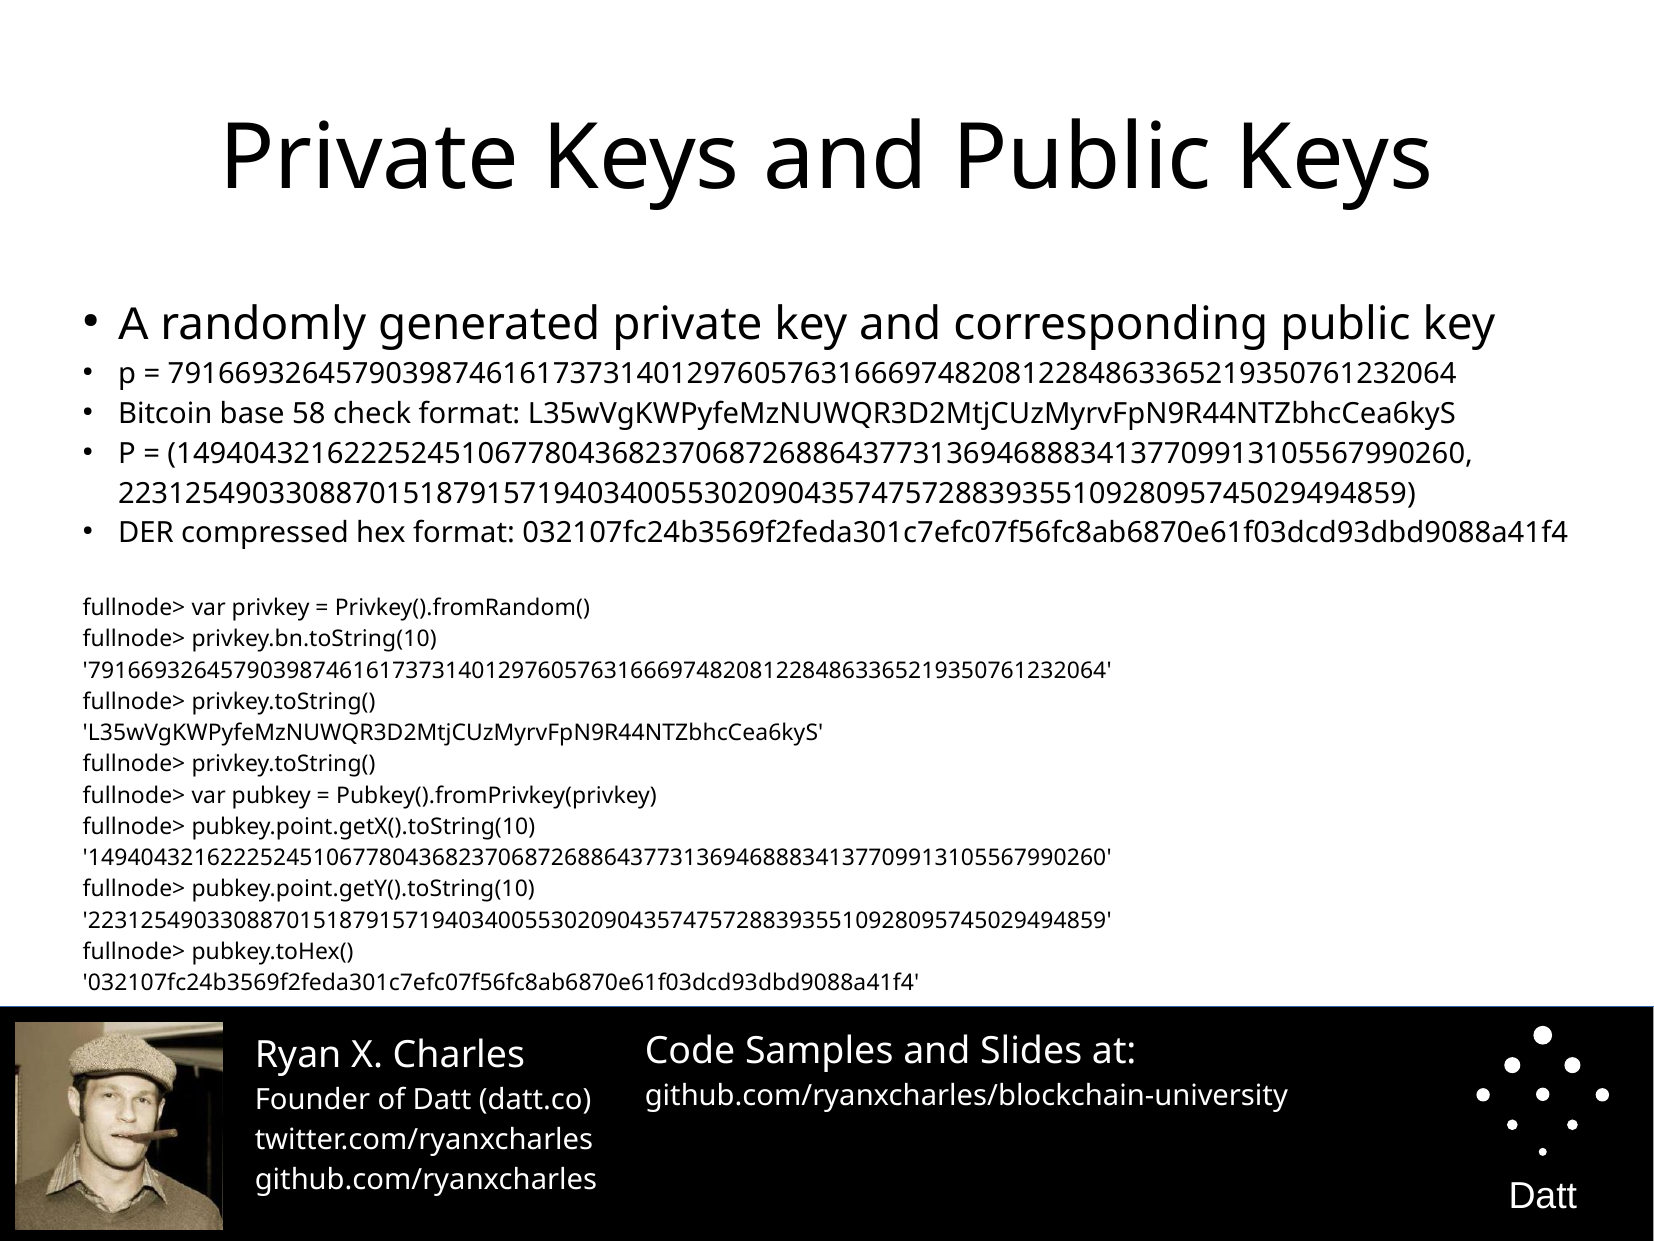

Private Keys and Public Keys
# A randomly generated private key and corresponding public key
p = 79166932645790398746161737314012976057631666974820812284863365219350761232064
Bitcoin base 58 check format: L35wVgKWPyfeMzNUWQR3D2MtjCUzMyrvFpN9R44NTZbhcCea6kyS
P = (14940432162225245106778043682370687268864377313694688834137709913105567990260, 22312549033088701518791571940340055302090435747572883935510928095745029494859)
DER compressed hex format: 032107fc24b3569f2feda301c7efc07f56fc8ab6870e61f03dcd93dbd9088a41f4
fullnode> var privkey = Privkey().fromRandom()
fullnode> privkey.bn.toString(10)
'79166932645790398746161737314012976057631666974820812284863365219350761232064'
fullnode> privkey.toString()
'L35wVgKWPyfeMzNUWQR3D2MtjCUzMyrvFpN9R44NTZbhcCea6kyS'
fullnode> privkey.toString()
fullnode> var pubkey = Pubkey().fromPrivkey(privkey)
fullnode> pubkey.point.getX().toString(10)
'14940432162225245106778043682370687268864377313694688834137709913105567990260'
fullnode> pubkey.point.getY().toString(10)
'22312549033088701518791571940340055302090435747572883935510928095745029494859'
fullnode> pubkey.toHex()
'032107fc24b3569f2feda301c7efc07f56fc8ab6870e61f03dcd93dbd9088a41f4'
Code Samples and Slides at:
github.com/ryanxcharles/blockchain-university
Ryan X. Charles
Founder of Datt (datt.co)
twitter.com/ryanxcharles
github.com/ryanxcharles
Datt